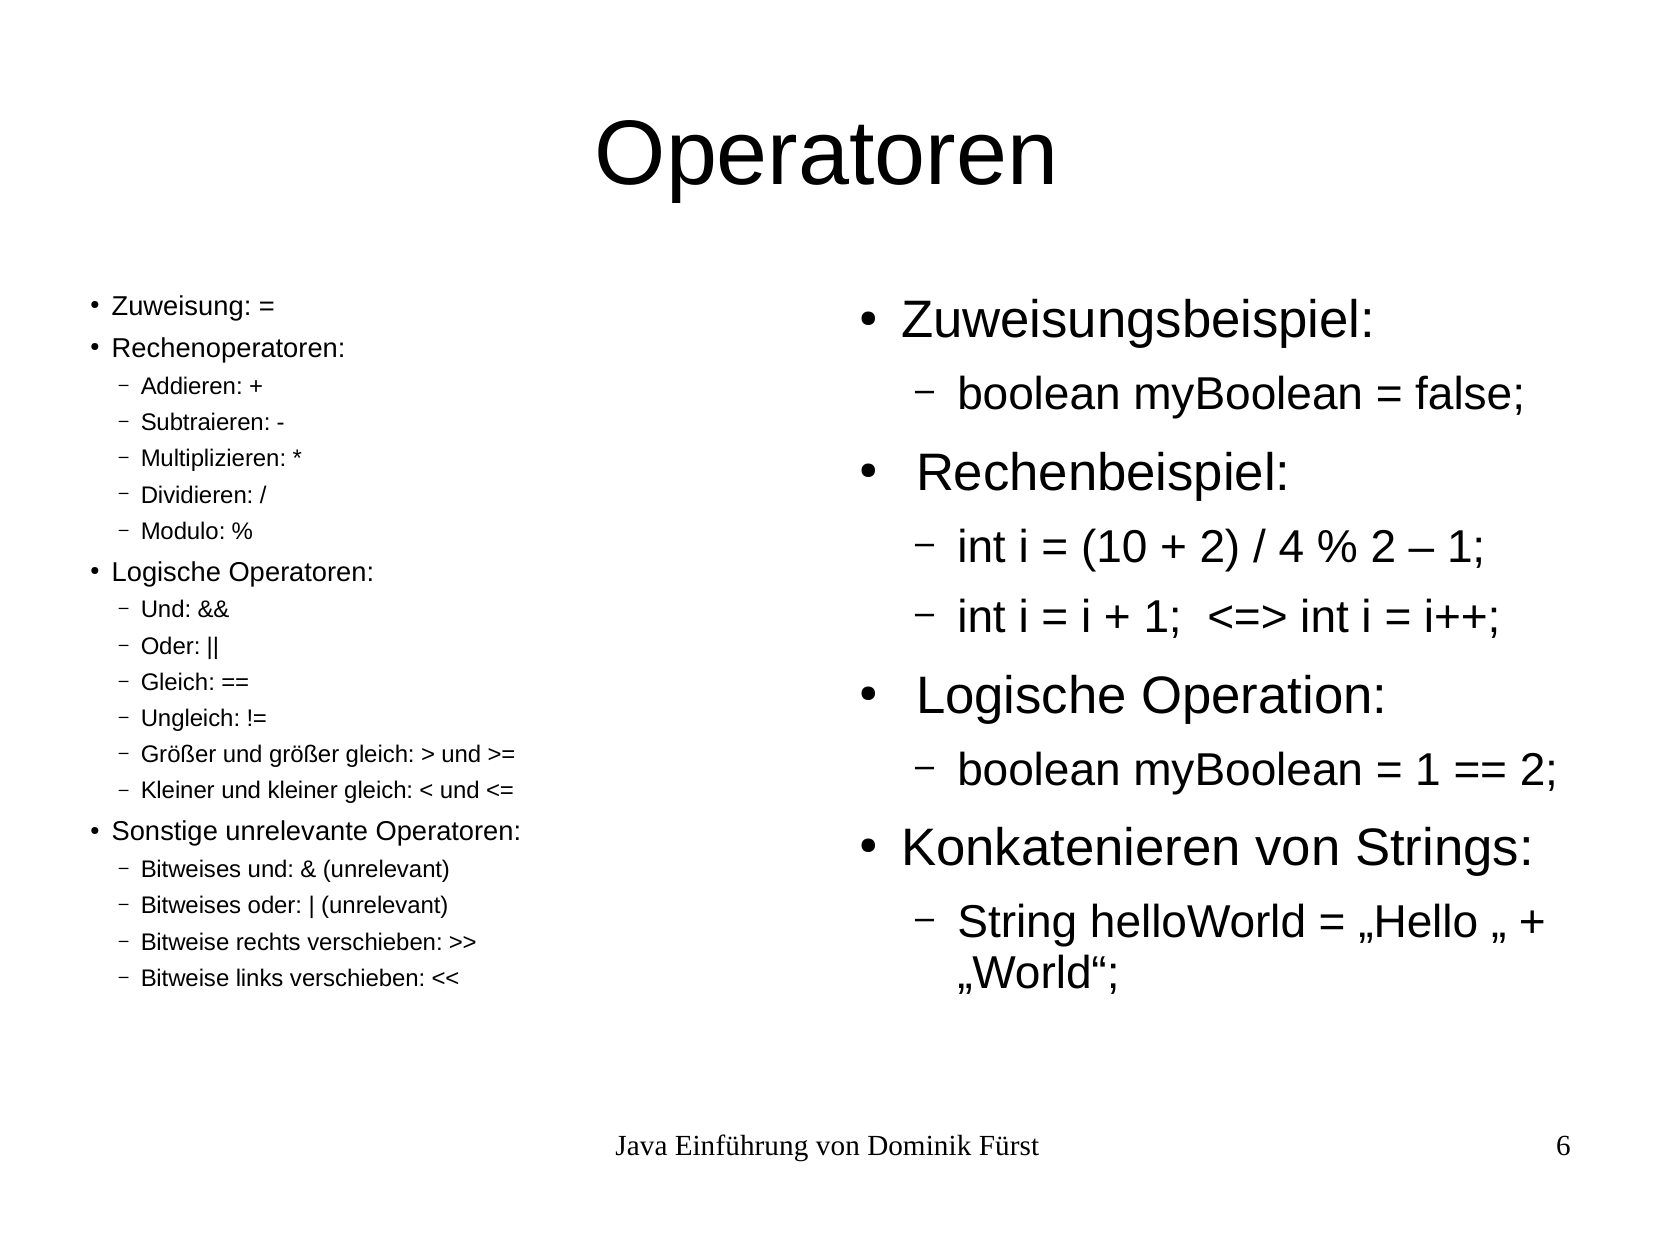

# Operatoren
Zuweisung: =
Rechenoperatoren:
Addieren: +
Subtraieren: -
Multiplizieren: *
Dividieren: /
Modulo: %
Logische Operatoren:
Und: &&
Oder: ||
Gleich: ==
Ungleich: !=
Größer und größer gleich: > und >=
Kleiner und kleiner gleich: < und <=
Sonstige unrelevante Operatoren:
Bitweises und: & (unrelevant)
Bitweises oder: | (unrelevant)
Bitweise rechts verschieben: >>
Bitweise links verschieben: <<
Zuweisungsbeispiel:
boolean myBoolean = false;
 Rechenbeispiel:
int i = (10 + 2) / 4 % 2 – 1;
int i = i + 1; <=> int i = i++;
 Logische Operation:
boolean myBoolean = 1 == 2;
Konkatenieren von Strings:
String helloWorld = „Hello „ + „World“;
Java Einführung von Dominik Fürst
6